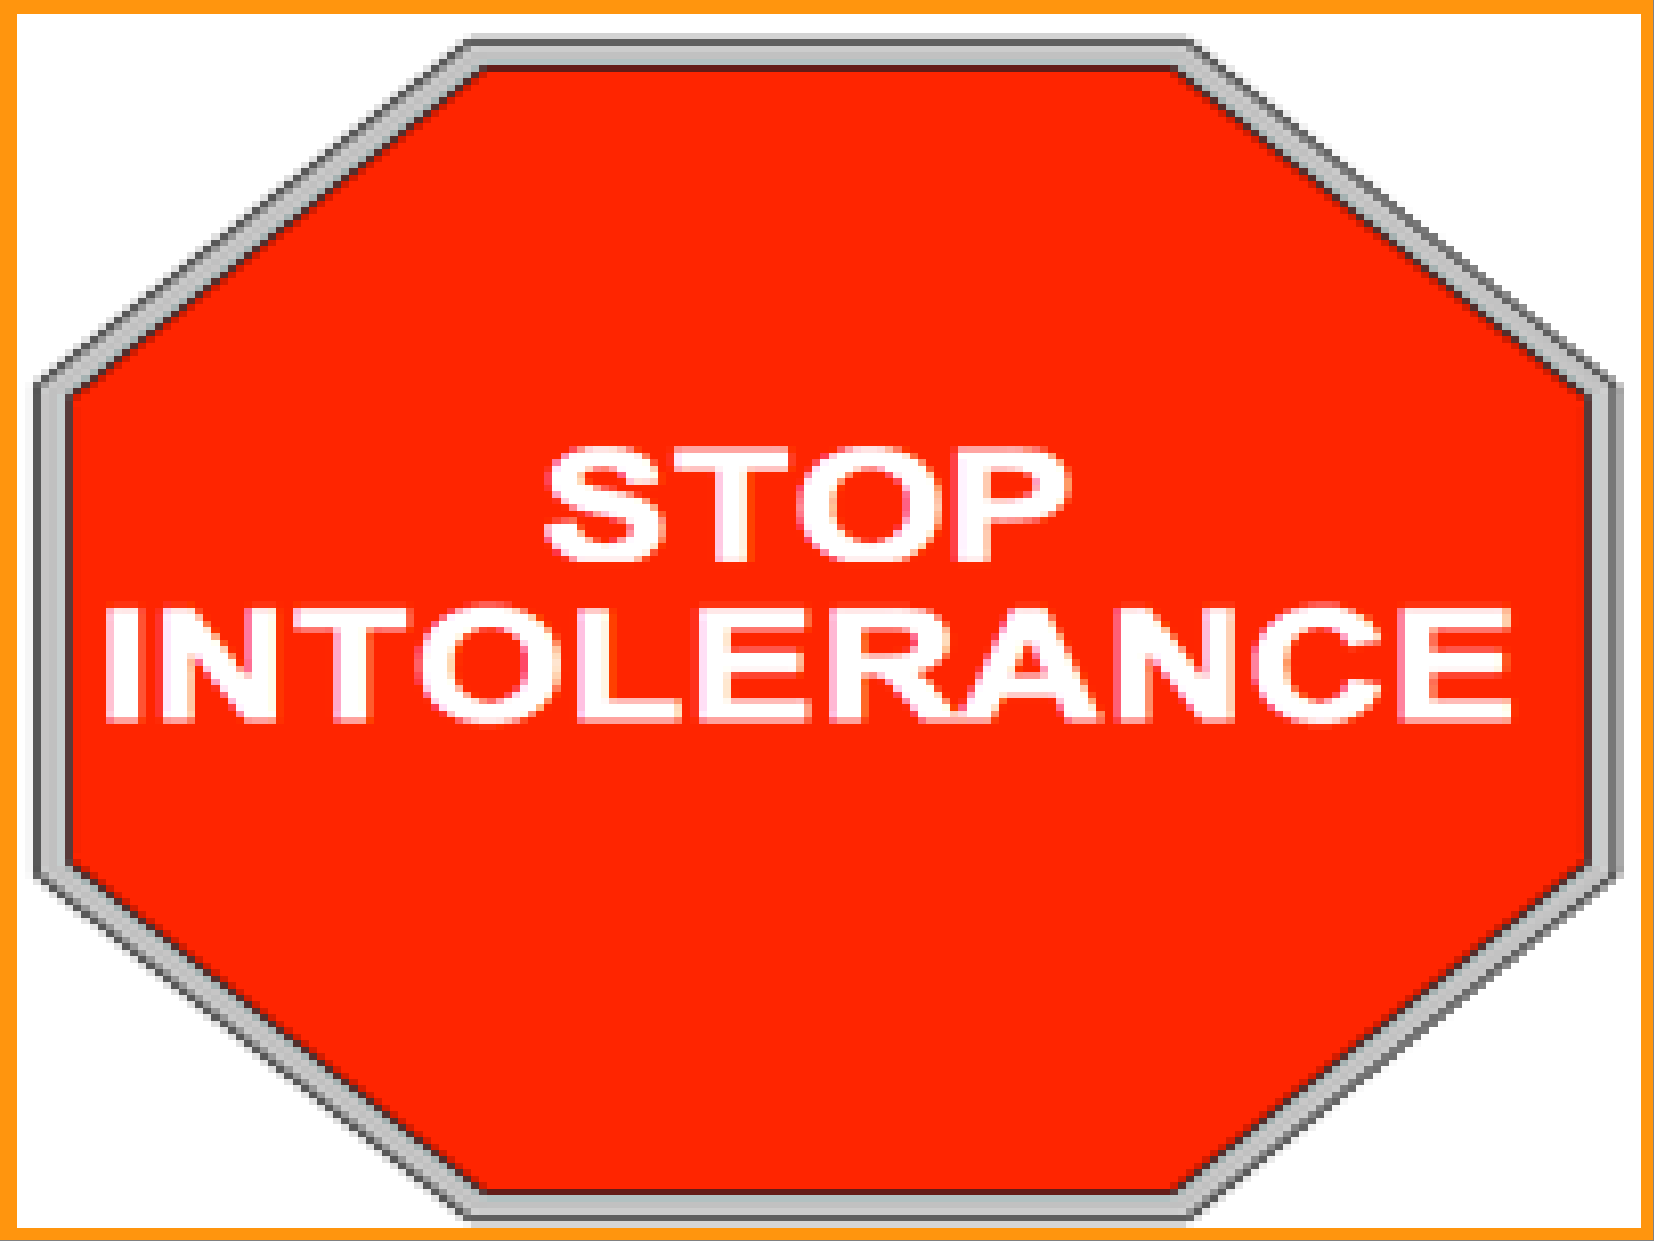

CLOSE SOURCE
OPEN SOURCE
برنامه نویس
برنامه نویس
نرم‌افزار های Close Source بهترند، قبول کنید.
برنامه نویس
گرافیست
برنامه نویس
بازاریاب
 مردم
برنامه نویس